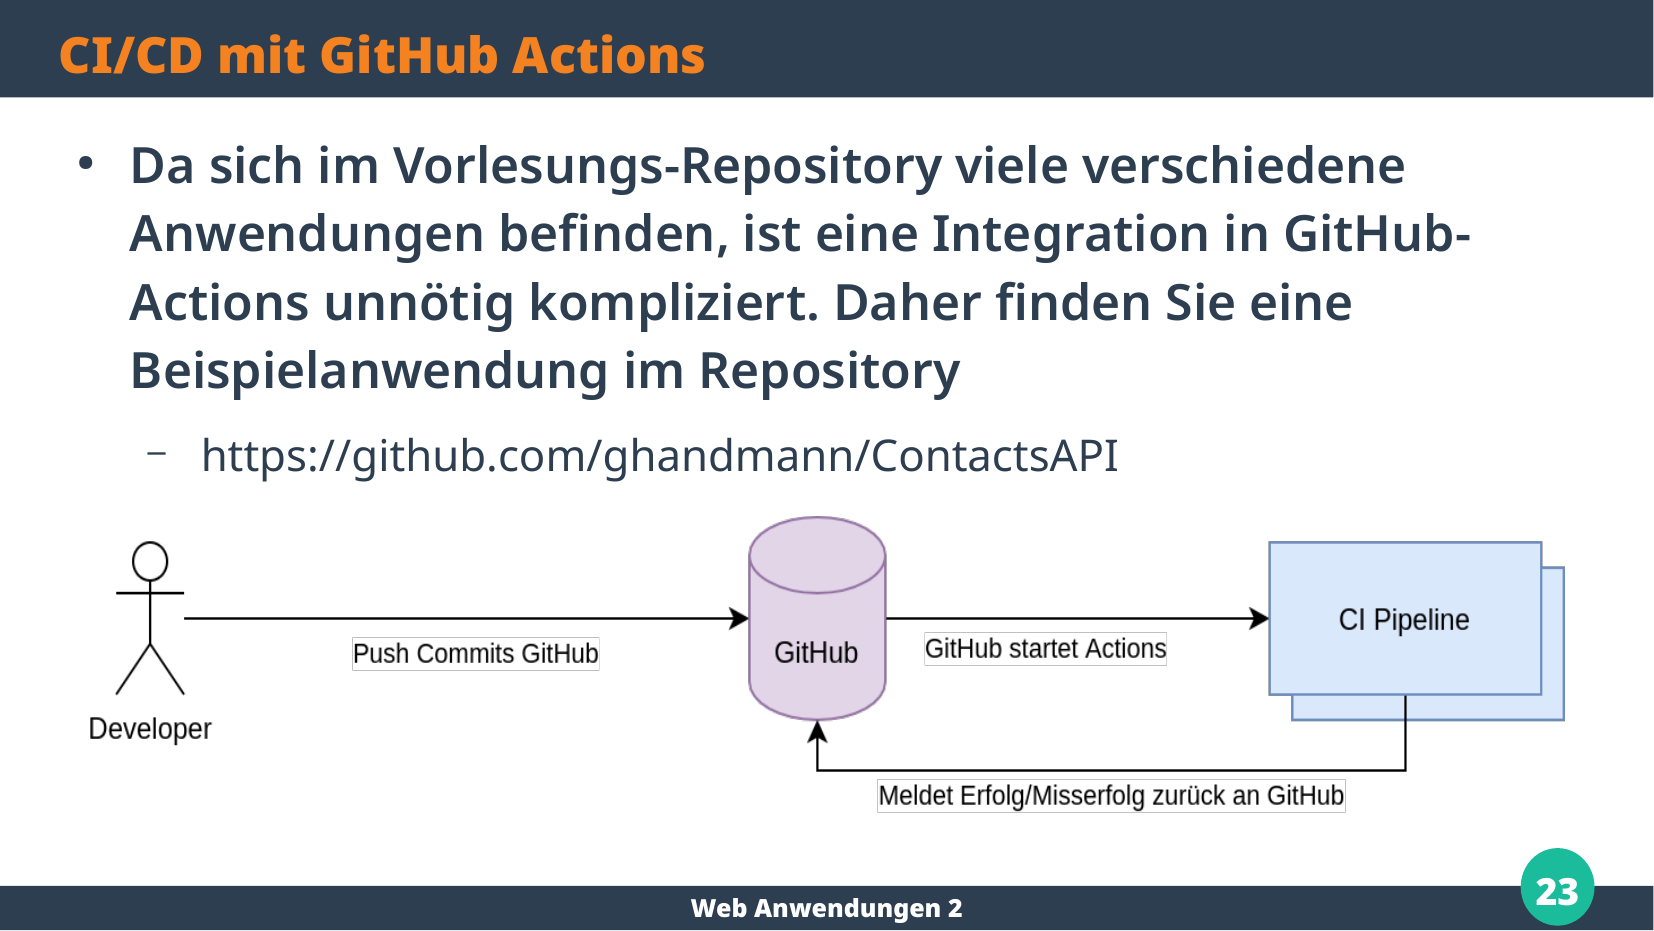

# CI/CD mit GitHub Actions
Da sich im Vorlesungs-Repository viele verschiedene Anwendungen befinden, ist eine Integration in GitHub-Actions unnötig kompliziert. Daher finden Sie eine Beispielanwendung im Repository
https://github.com/ghandmann/ContactsAPI
23